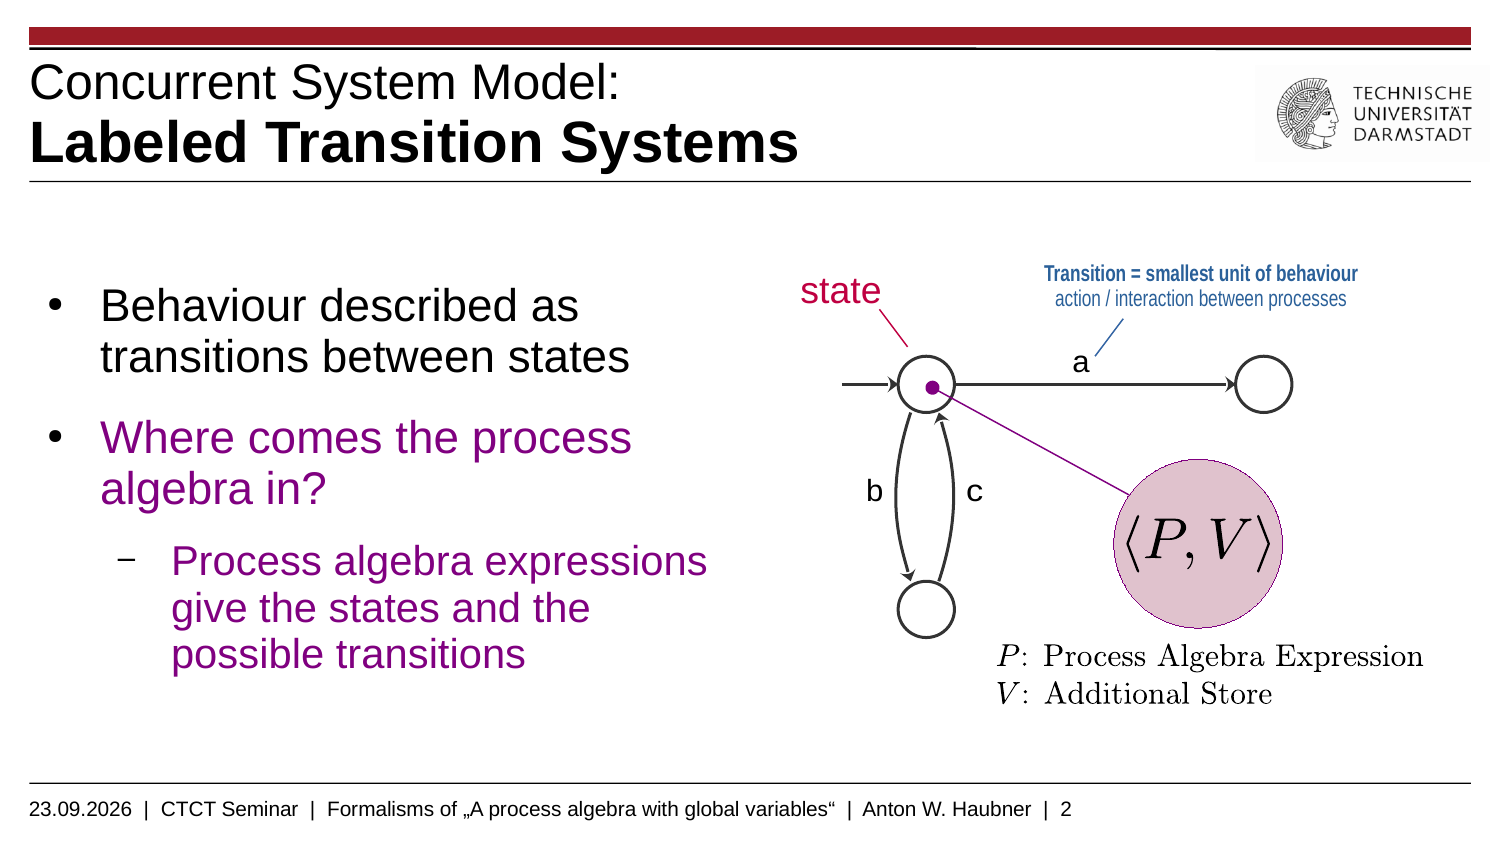

# Concurrent System Model: Labeled Transition Systems
Behaviour described as transitions between states
Where comes the process algebra in?
Process algebra expressions give the states and the possible transitions
Transition = smallest unit of behaviour
action / interaction between processes
state
￶
a
b
c